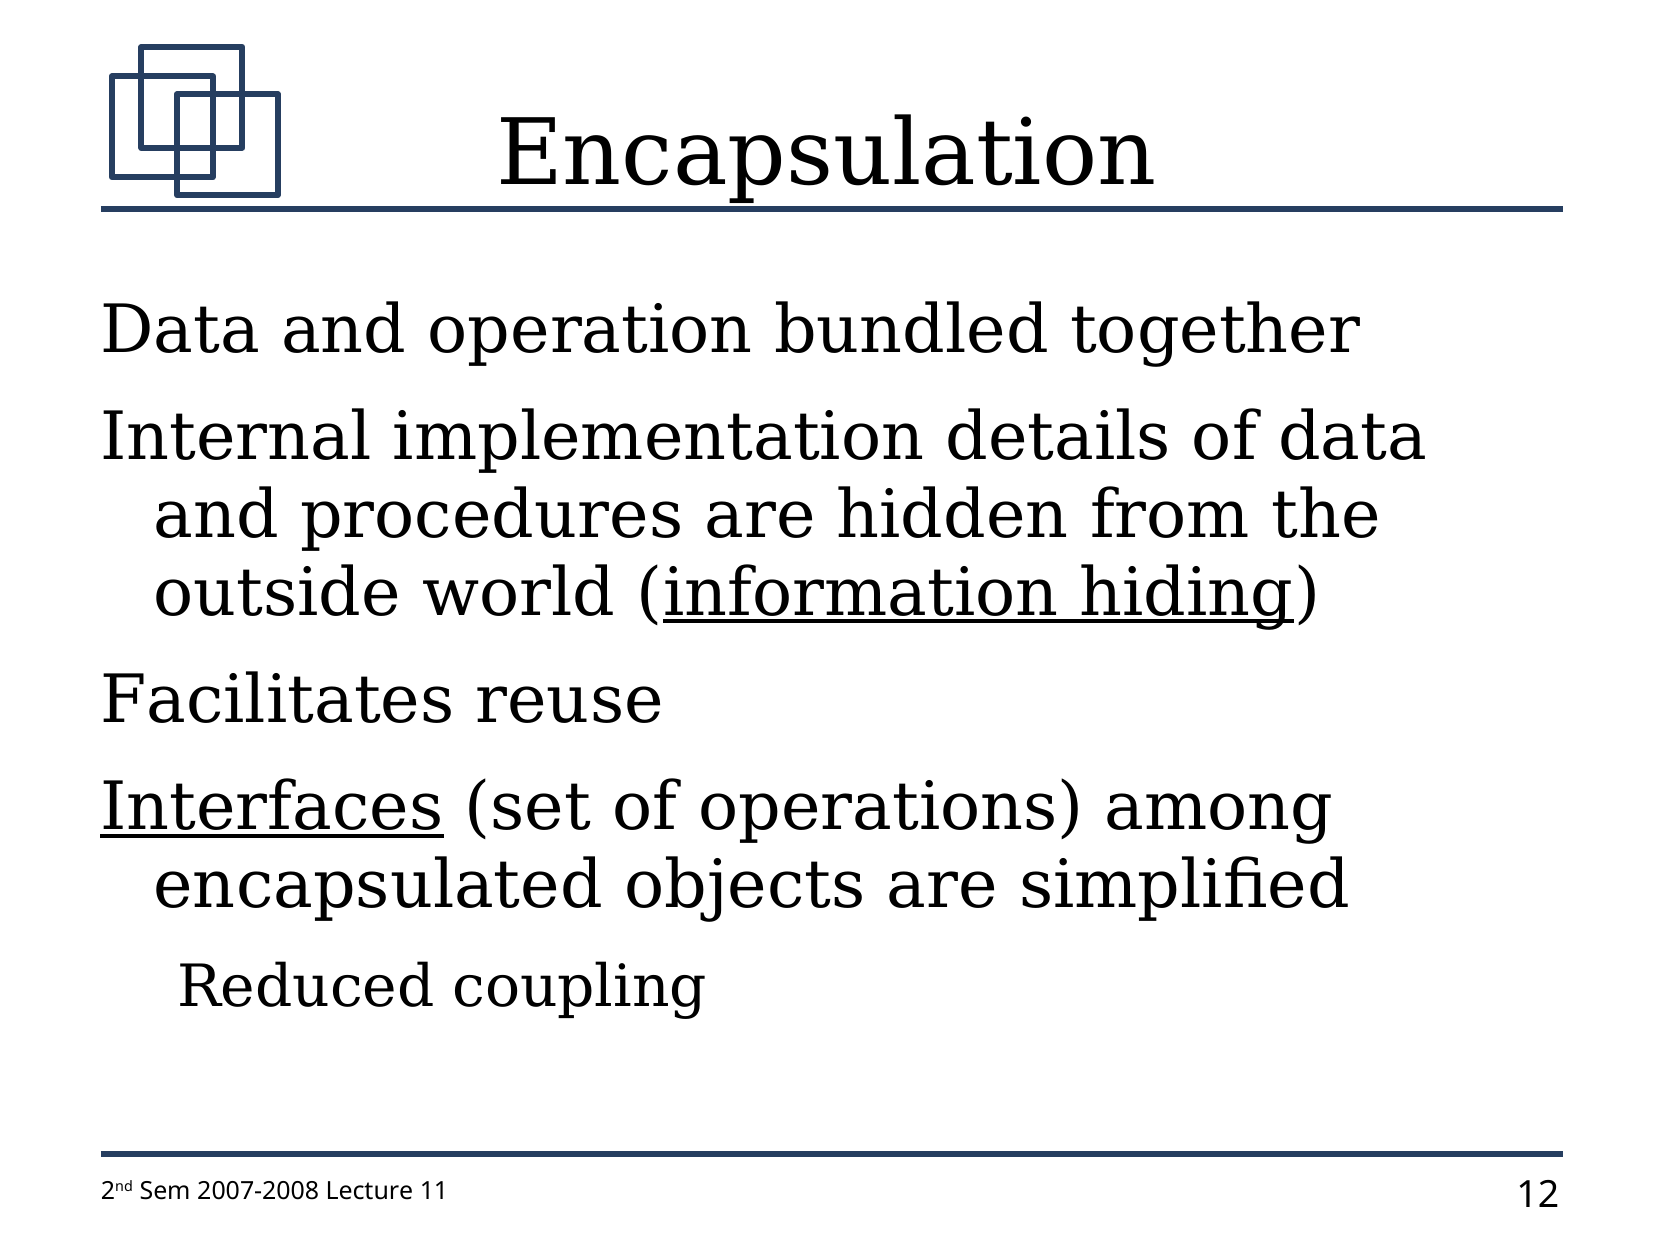

# Encapsulation
Data and operation bundled together
Internal implementation details of data and procedures are hidden from the outside world (information hiding)
Facilitates reuse
Interfaces (set of operations) among encapsulated objects are simplified
Reduced coupling